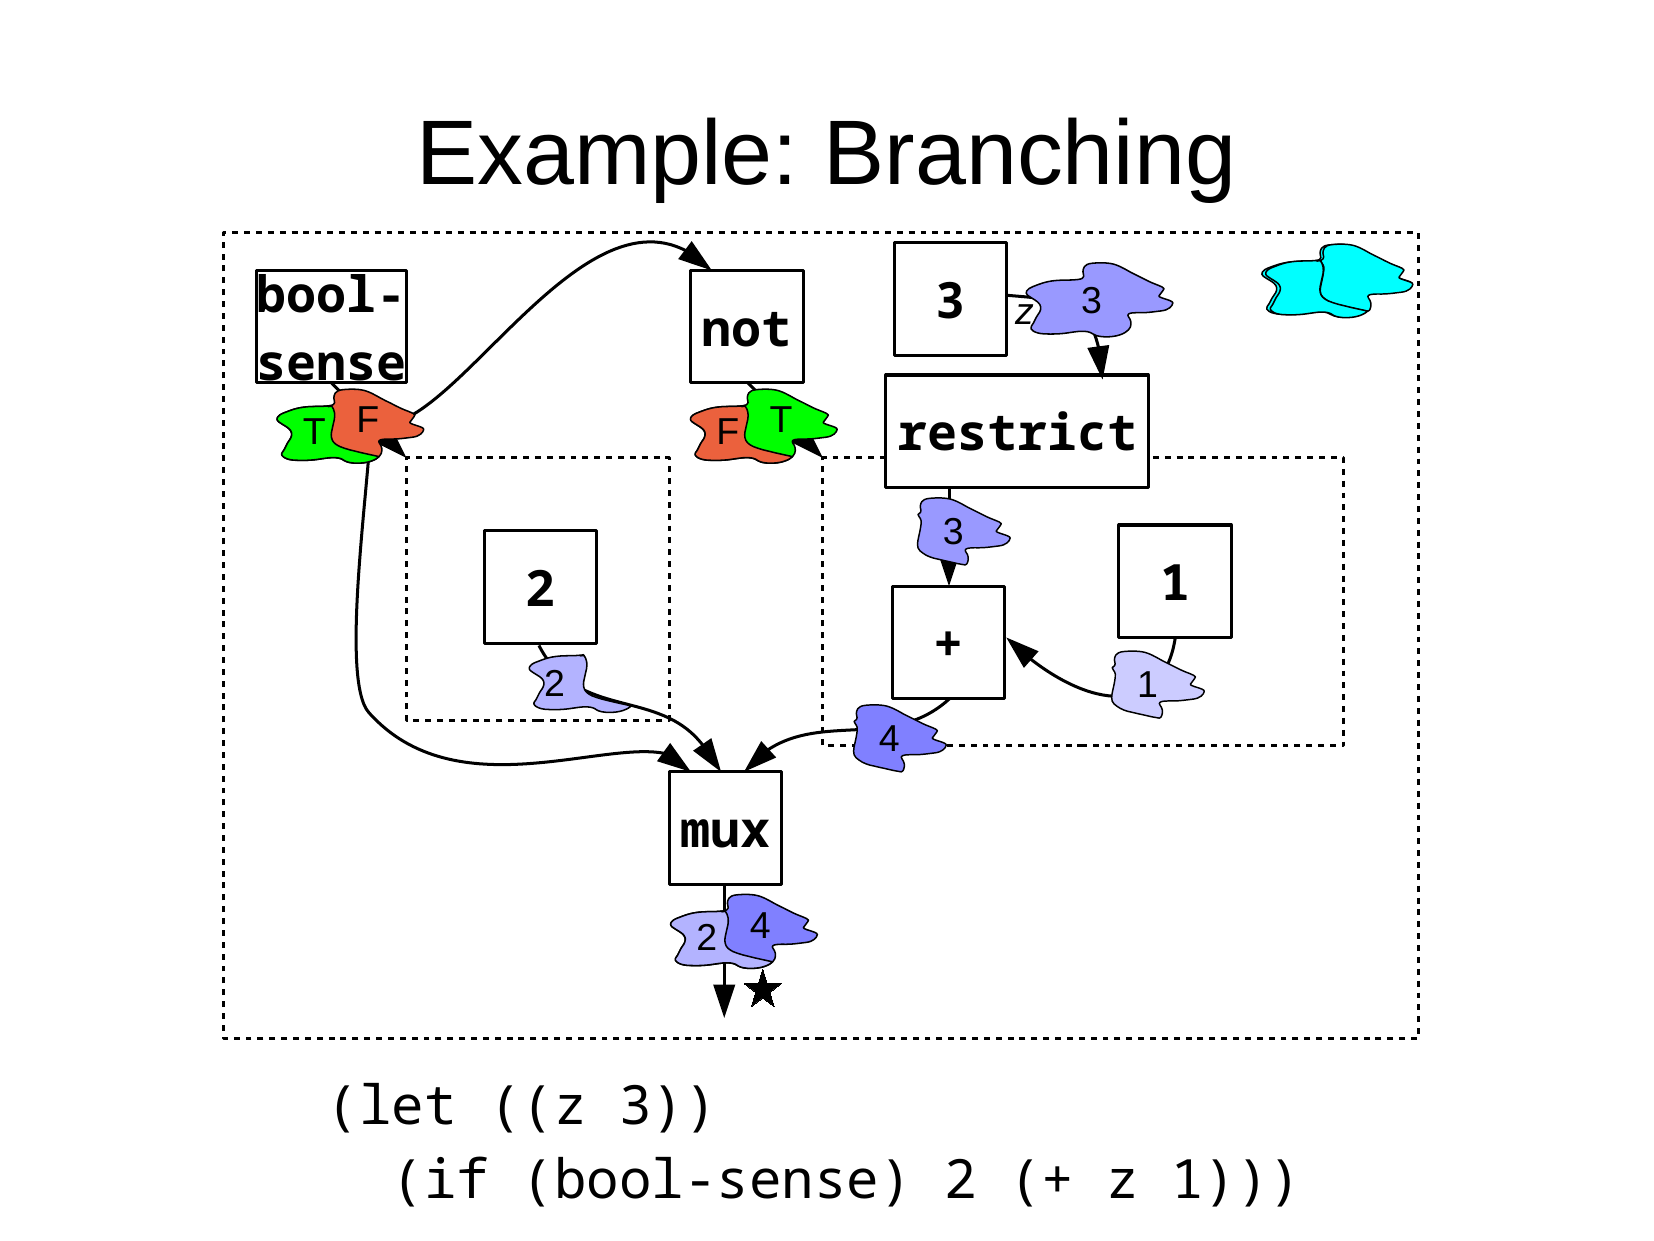

# Example: Branching
3
 3
bool-
sense
not
z
restrict
F
T
T
F
3
1
2
+
1
2
4
mux
4
2
(let ((z 3))
 (if (bool-sense) 2 (+ z 1)))